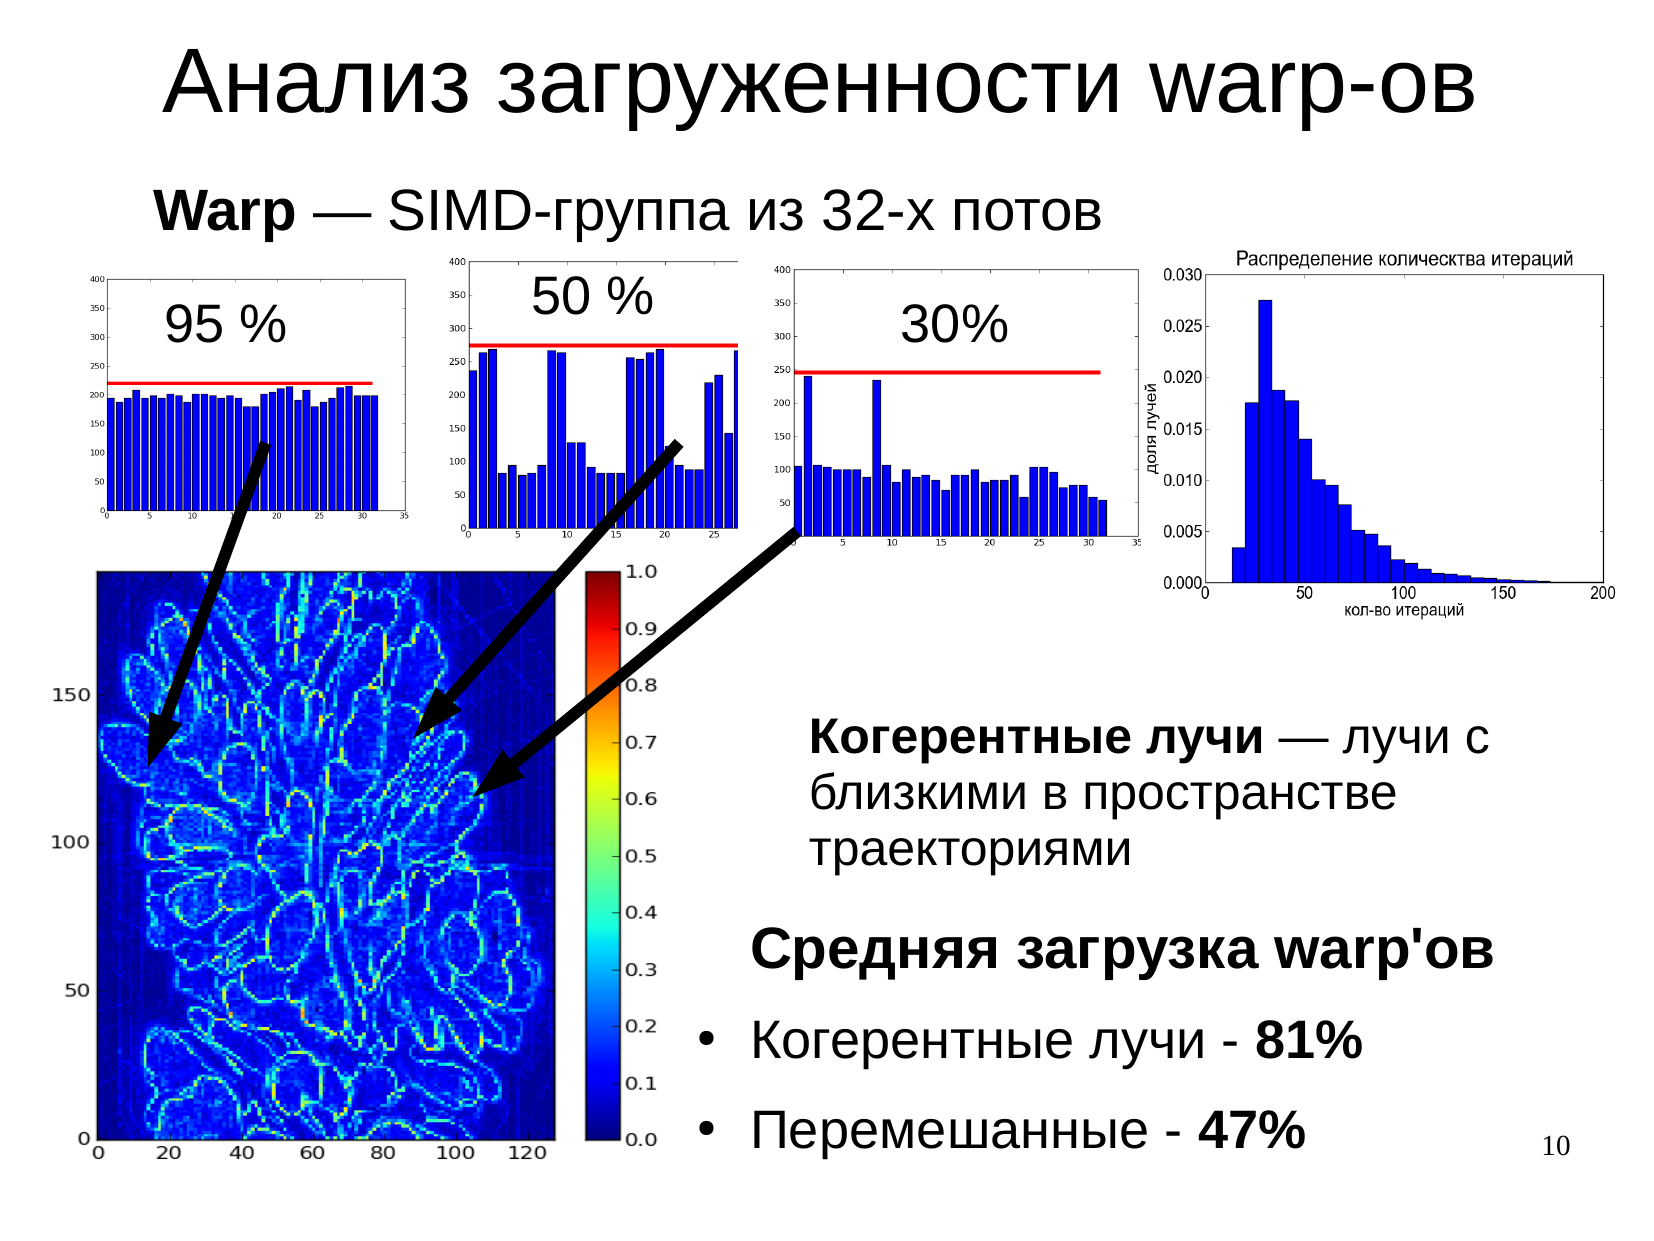

# Анализ загруженности warp-ов
Warp — SIMD-группа из 32-х потов
50 %
 30%
95 %
Когерентные лучи — лучи с близкими в пространстве траекториями
Средняя загрузка warp'ов
Когерентные лучи - 81%
Перемешанные - 47%
10